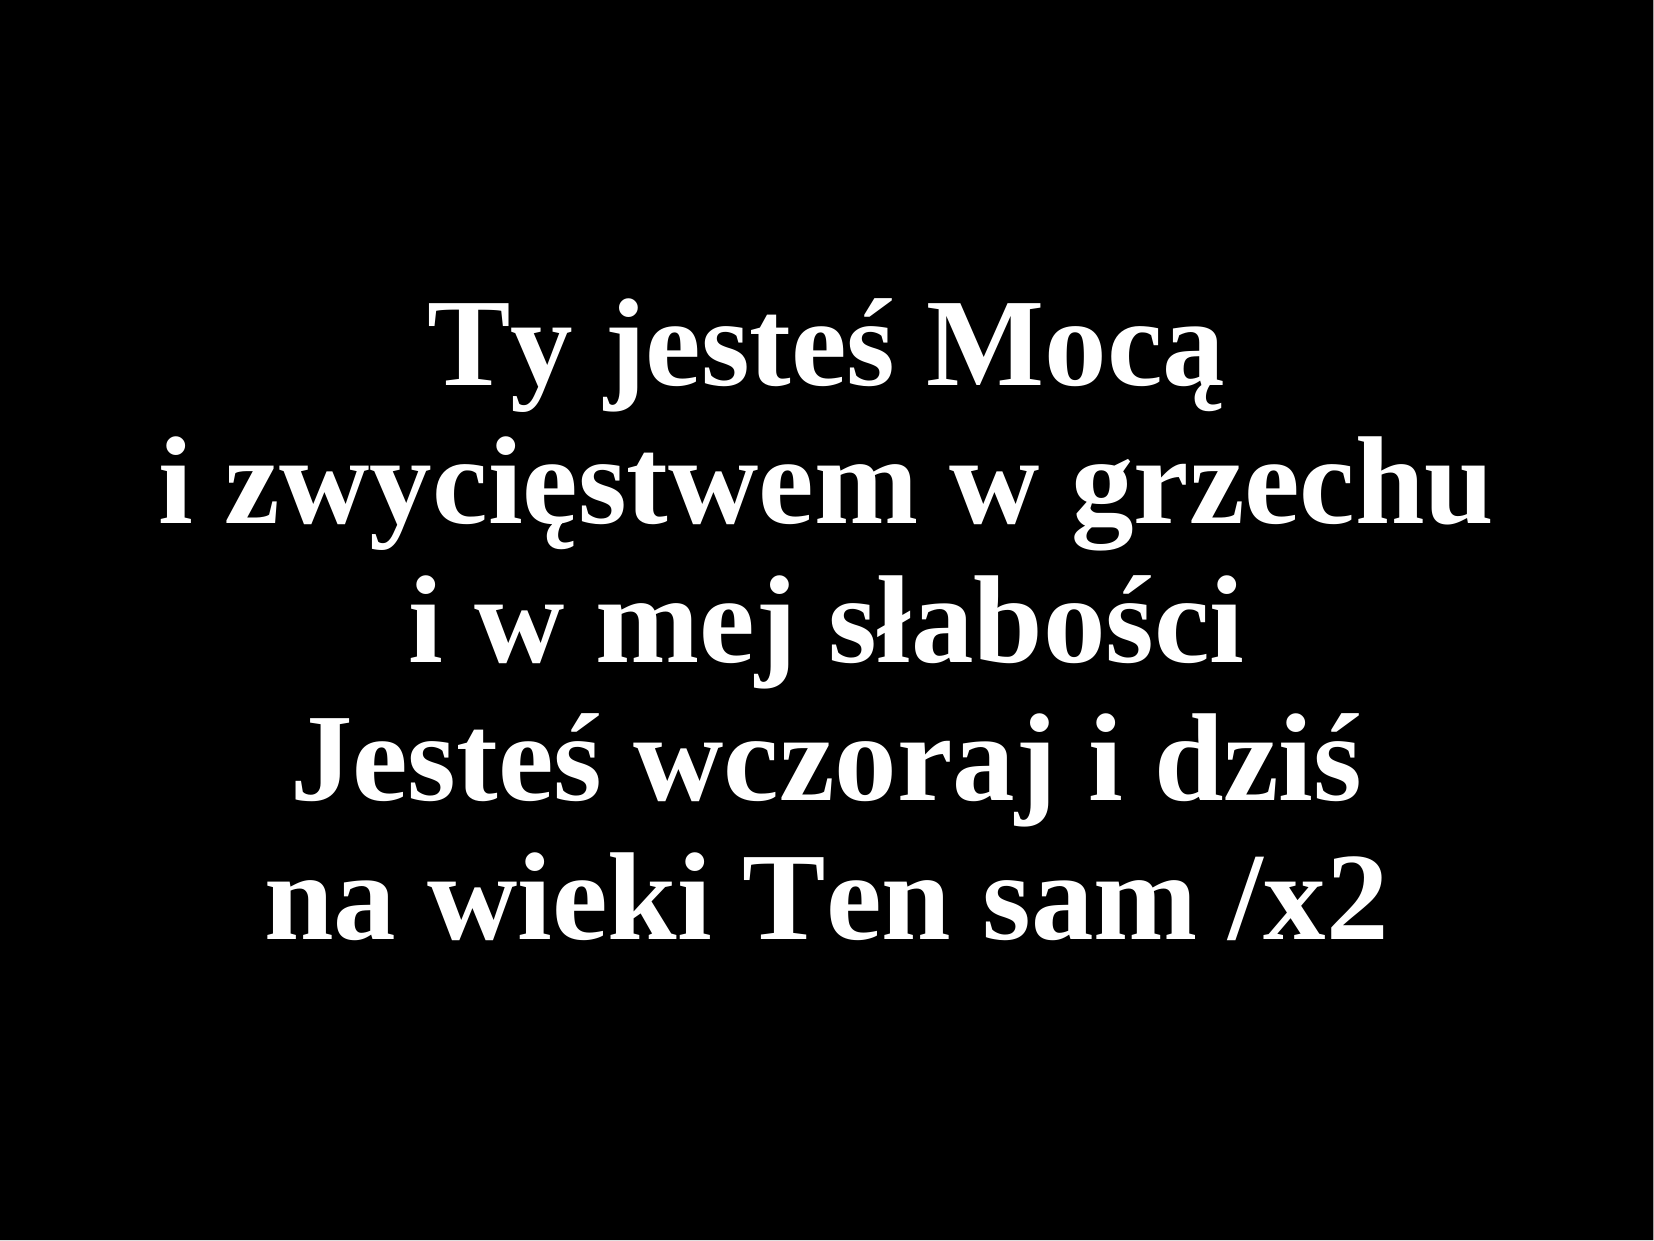

# Ty jesteś Mocą i zwycięstwem w grzechu i w mej słabości Jesteś wczoraj i dziś na wieki Ten sam /x2